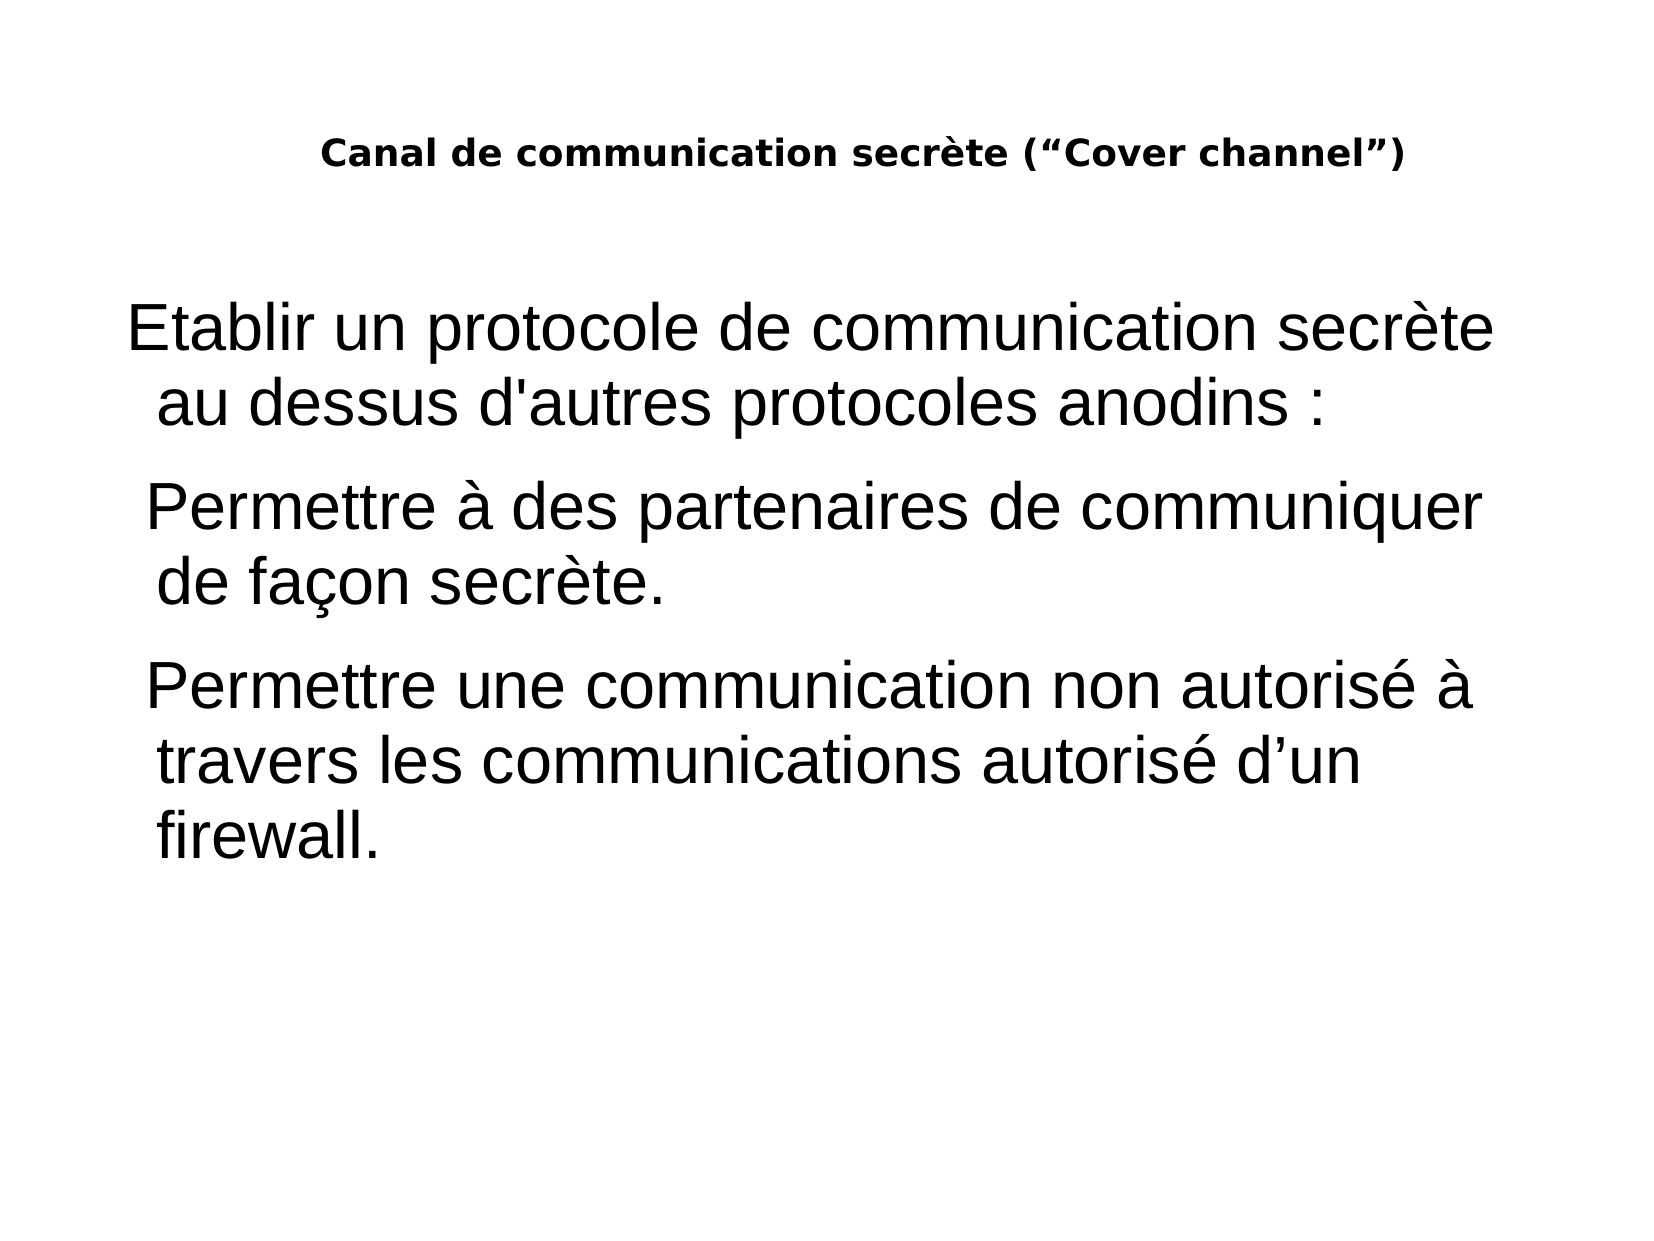

Canal de communication secrète (“Cover channel”)
# Etablir un protocole de communication secrète au dessus d'autres protocoles anodins :
 Permettre à des partenaires de communiquer de façon secrète.
 Permettre une communication non autorisé à travers les communications autorisé d’un firewall.